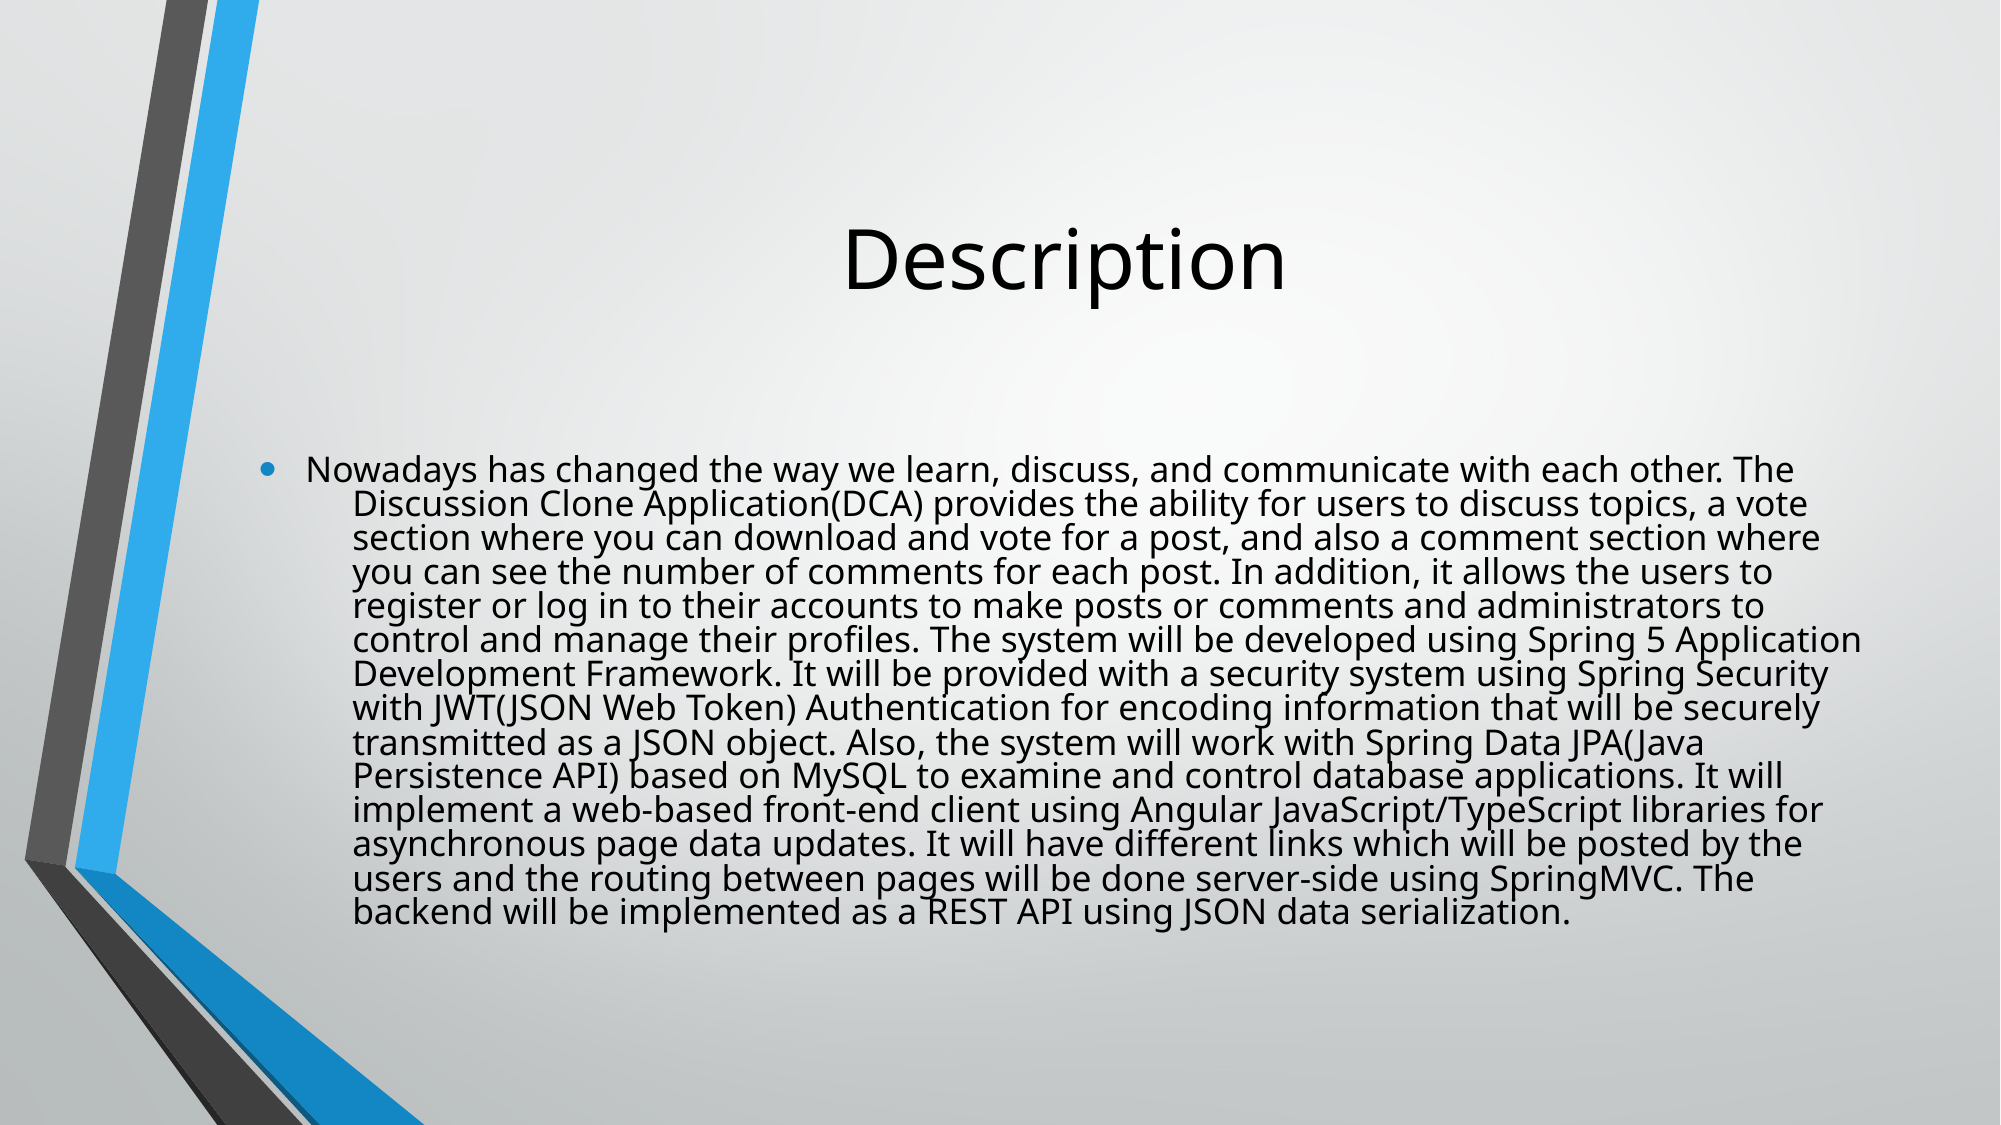

# Description
Nowadays has changed the way we learn, discuss, and communicate with each other. The Discussion Clone Application(DCA) provides the ability for users to discuss topics, a vote section where you can download and vote for a post, and also a comment section where you can see the number of comments for each post. In addition, it allows the users to register or log in to their accounts to make posts or comments and administrators to control and manage their profiles. The system will be developed using Spring 5 Application Development Framework. It will be provided with a security system using Spring Security with JWT(JSON Web Token) Authentication for encoding information that will be securely transmitted as a JSON object. Also, the system will work with Spring Data JPA(Java Persistence API) based on MySQL to examine and control database applications. It will implement a web-based front-end client using Angular JavaScript/TypeScript libraries for asynchronous page data updates. It will have different links which will be posted by the users and the routing between pages will be done server-side using SpringMVC. The backend will be implemented as a REST API using JSON data serialization.